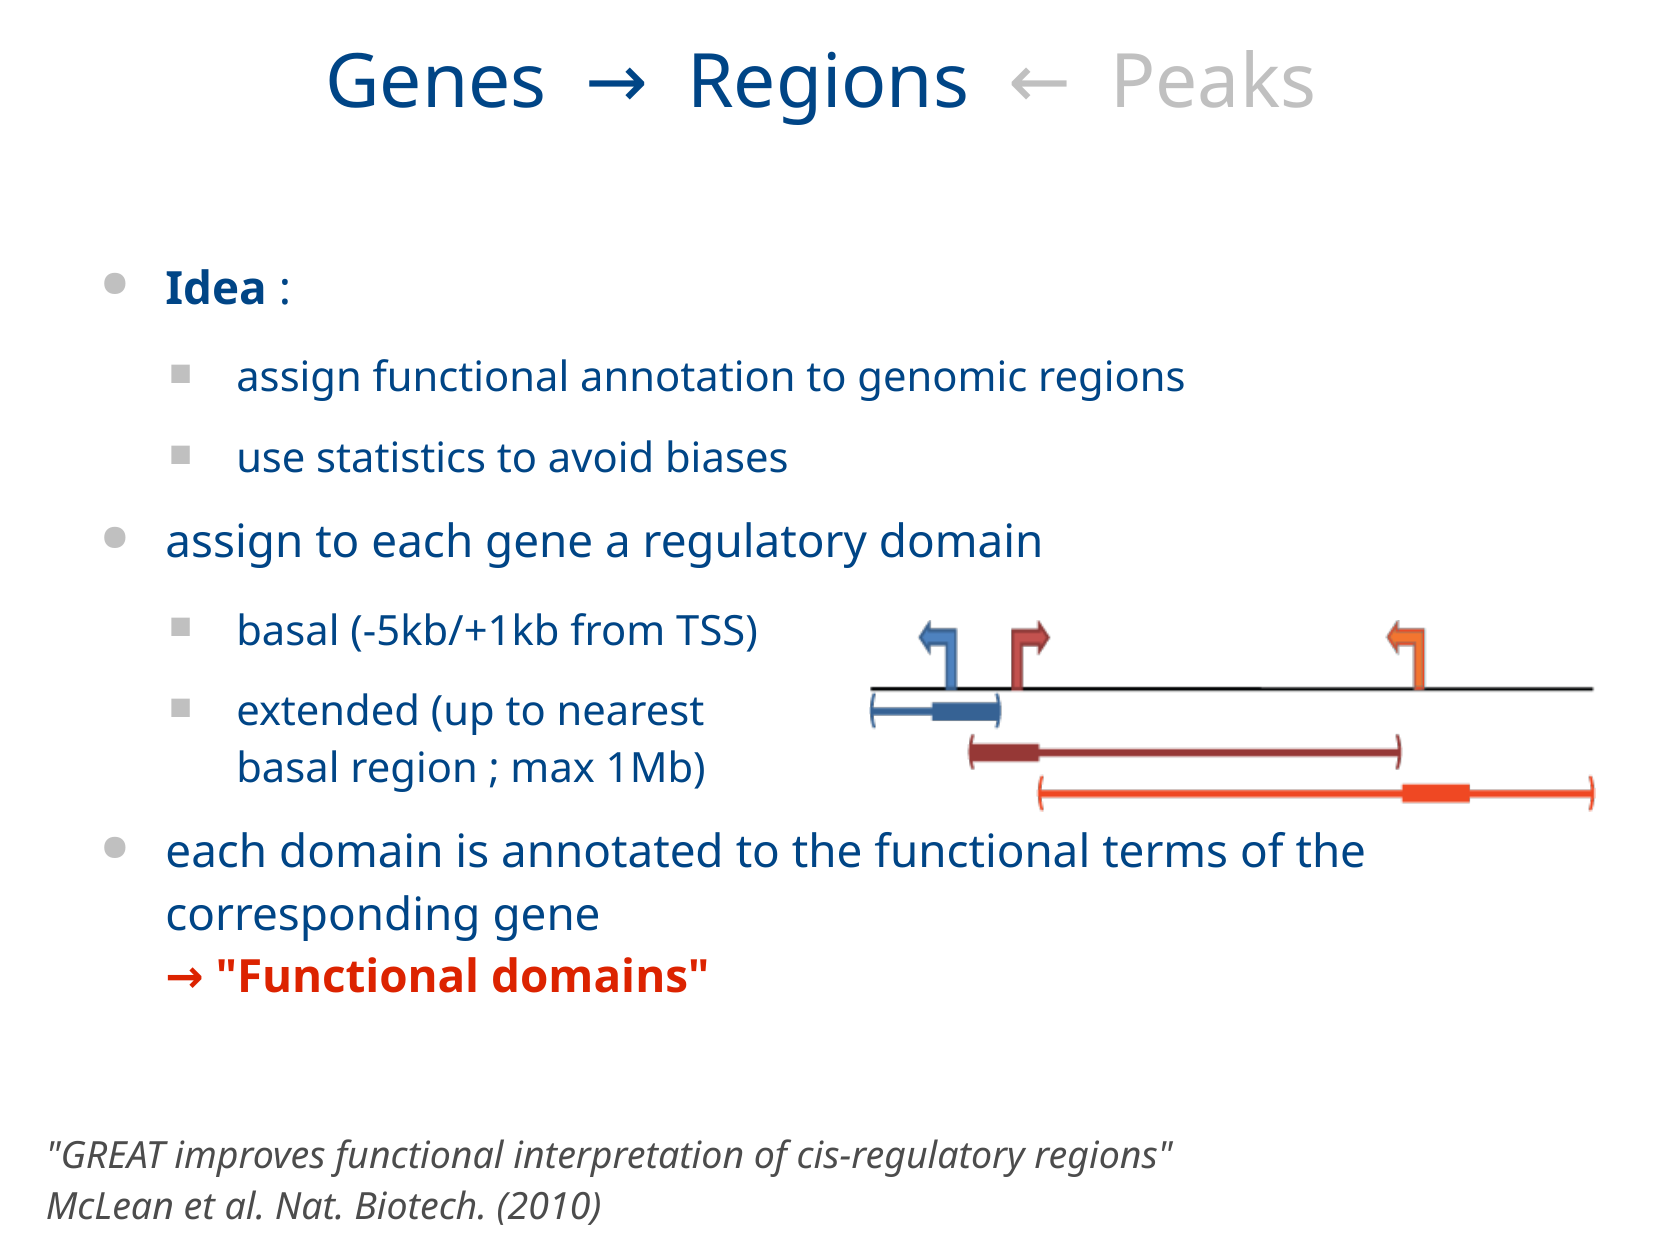

# Genes → Regions ← Peaks
Idea :
assign functional annotation to genomic regions
use statistics to avoid biases
assign to each gene a regulatory domain
basal (-5kb/+1kb from TSS)
extended (up to nearest
basal region ; max 1Mb)
each domain is annotated to the functional terms of the corresponding gene
→ "Functional domains"
"GREAT improves functional interpretation of cis-regulatory regions"
McLean et al. Nat. Biotech. (2010)